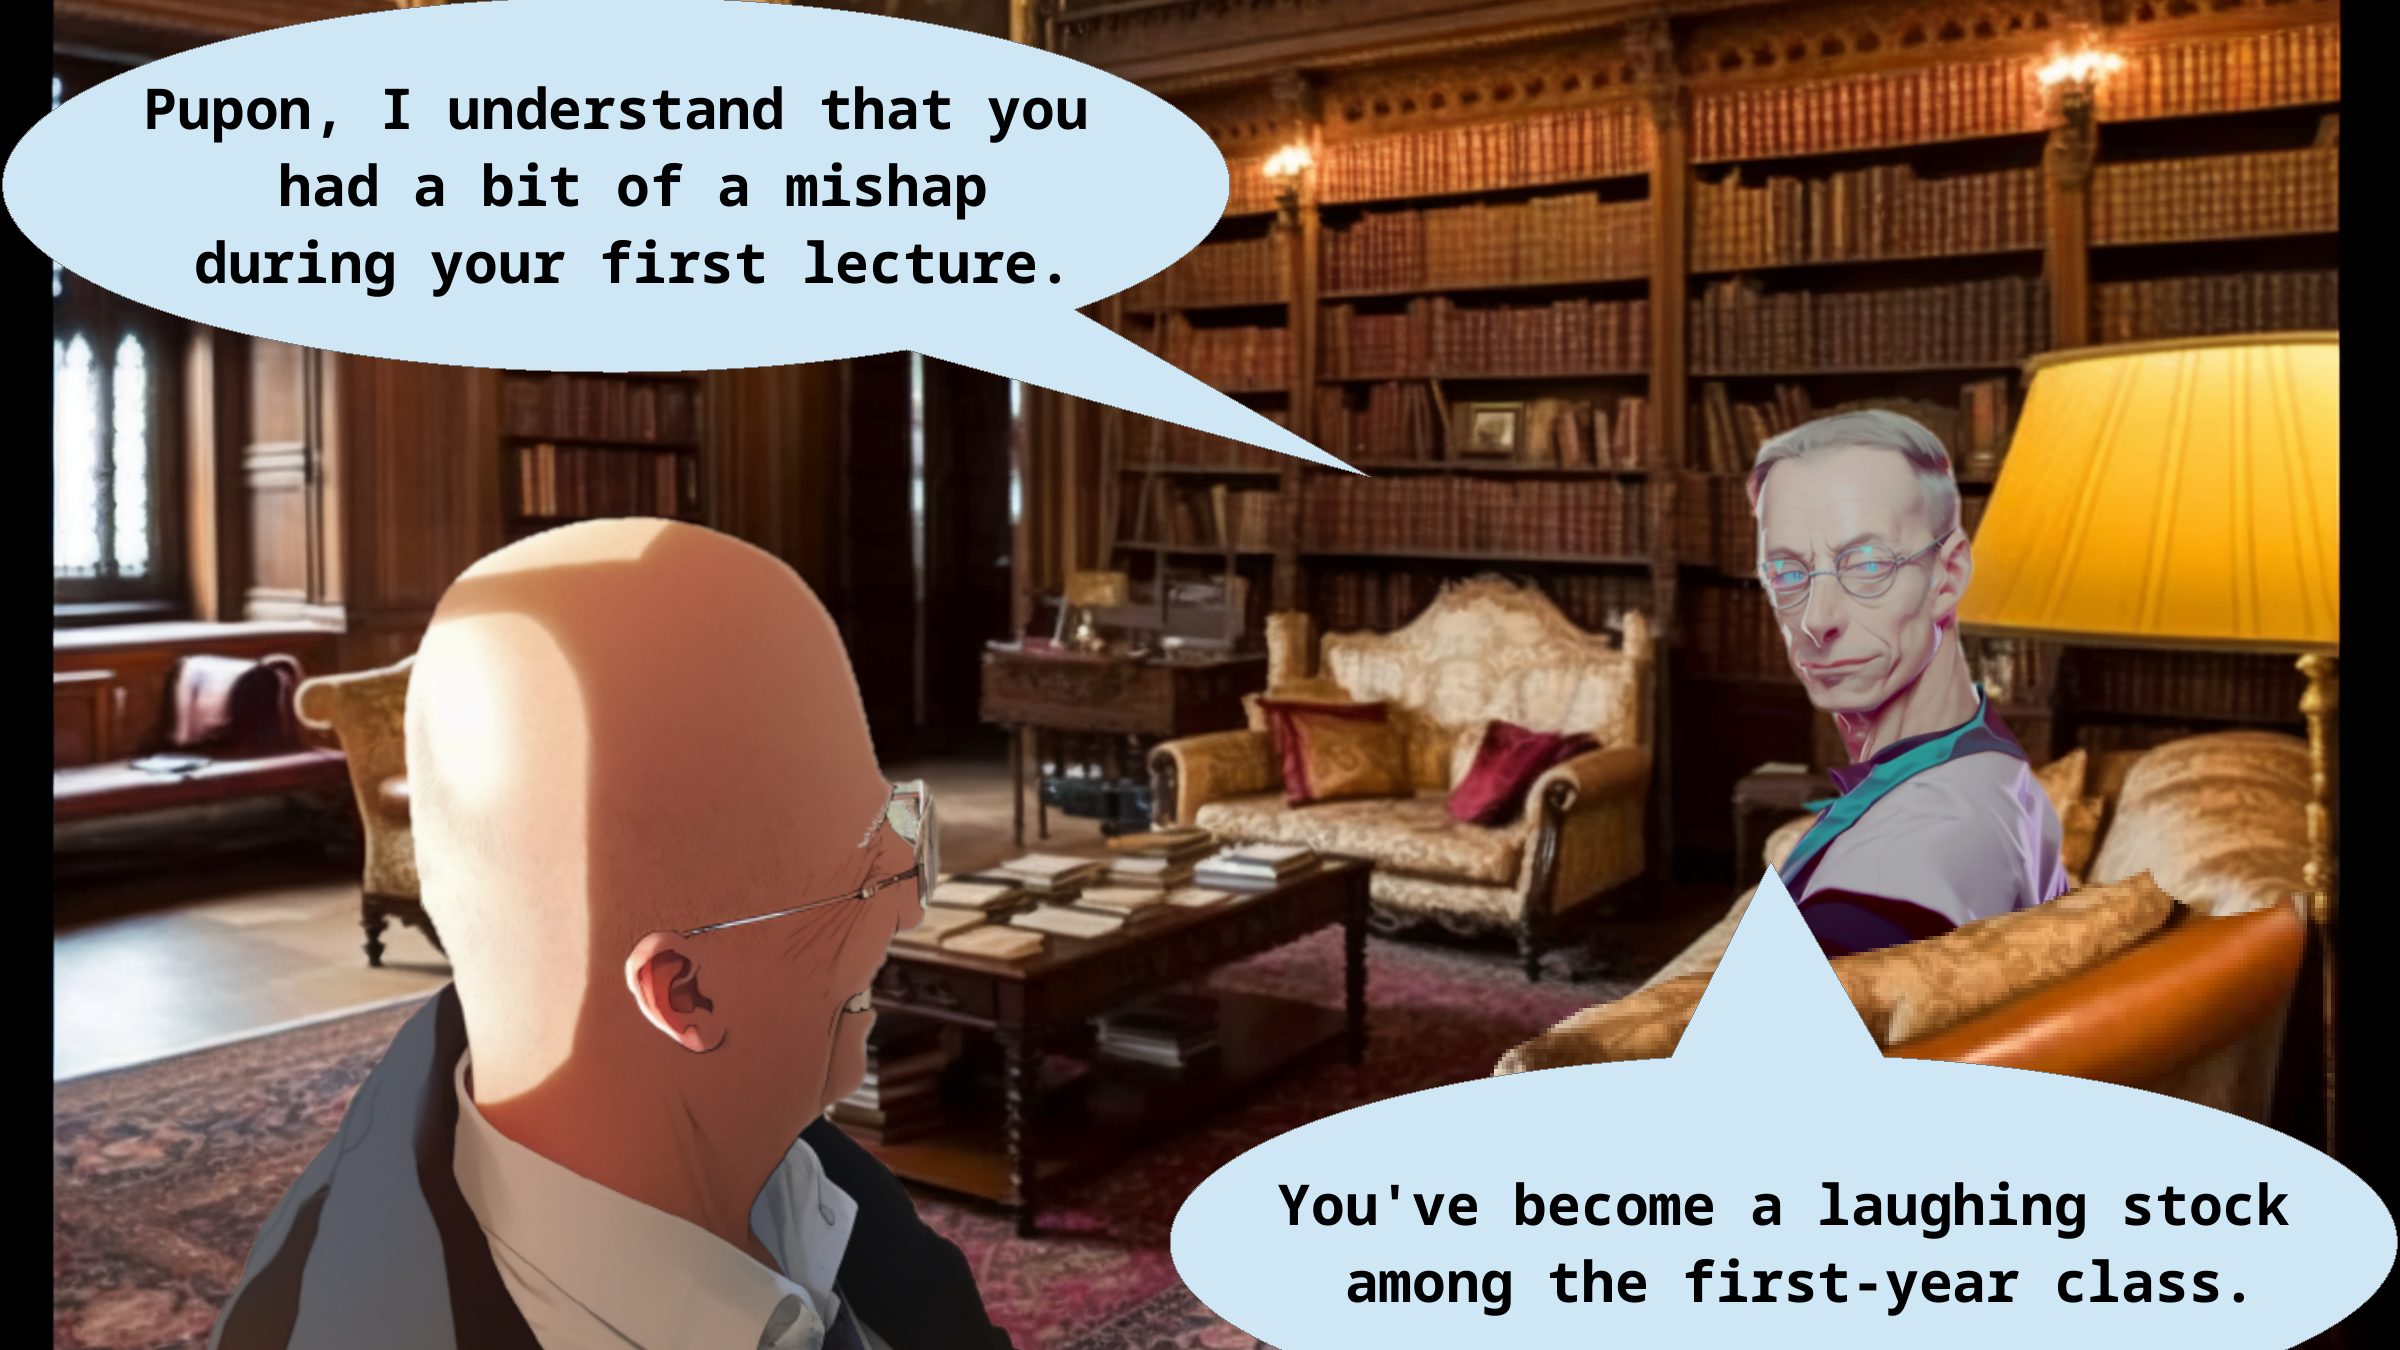

Pupon, I understand that you
 had a bit of a mishap
 during your first lecture.
You've become a laughing stock
 among the first-year class.